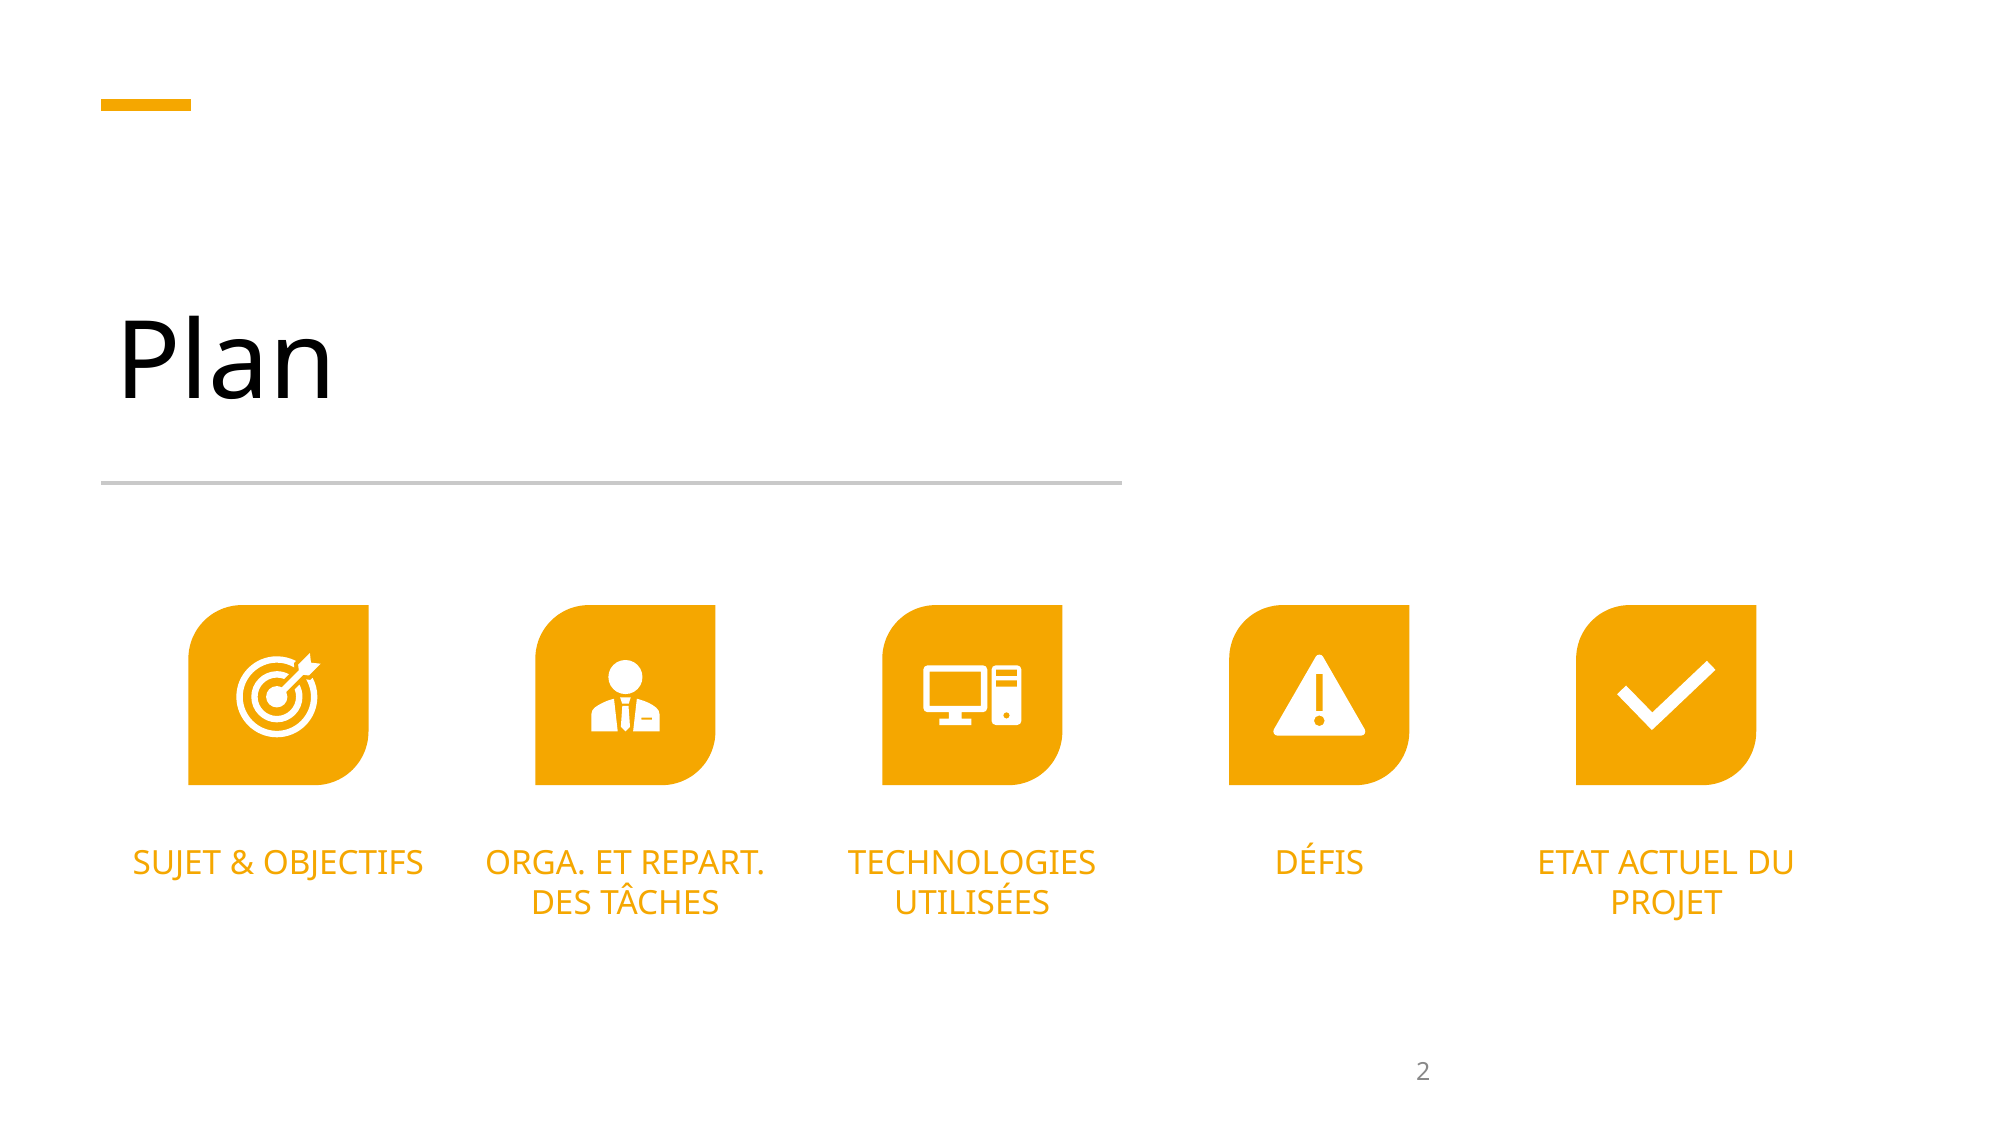

# Plan
Sujet & Objectifs
Orga. Et Repart. Des tâches
Technologies Utilisées
Défis
Etat actuel du projet